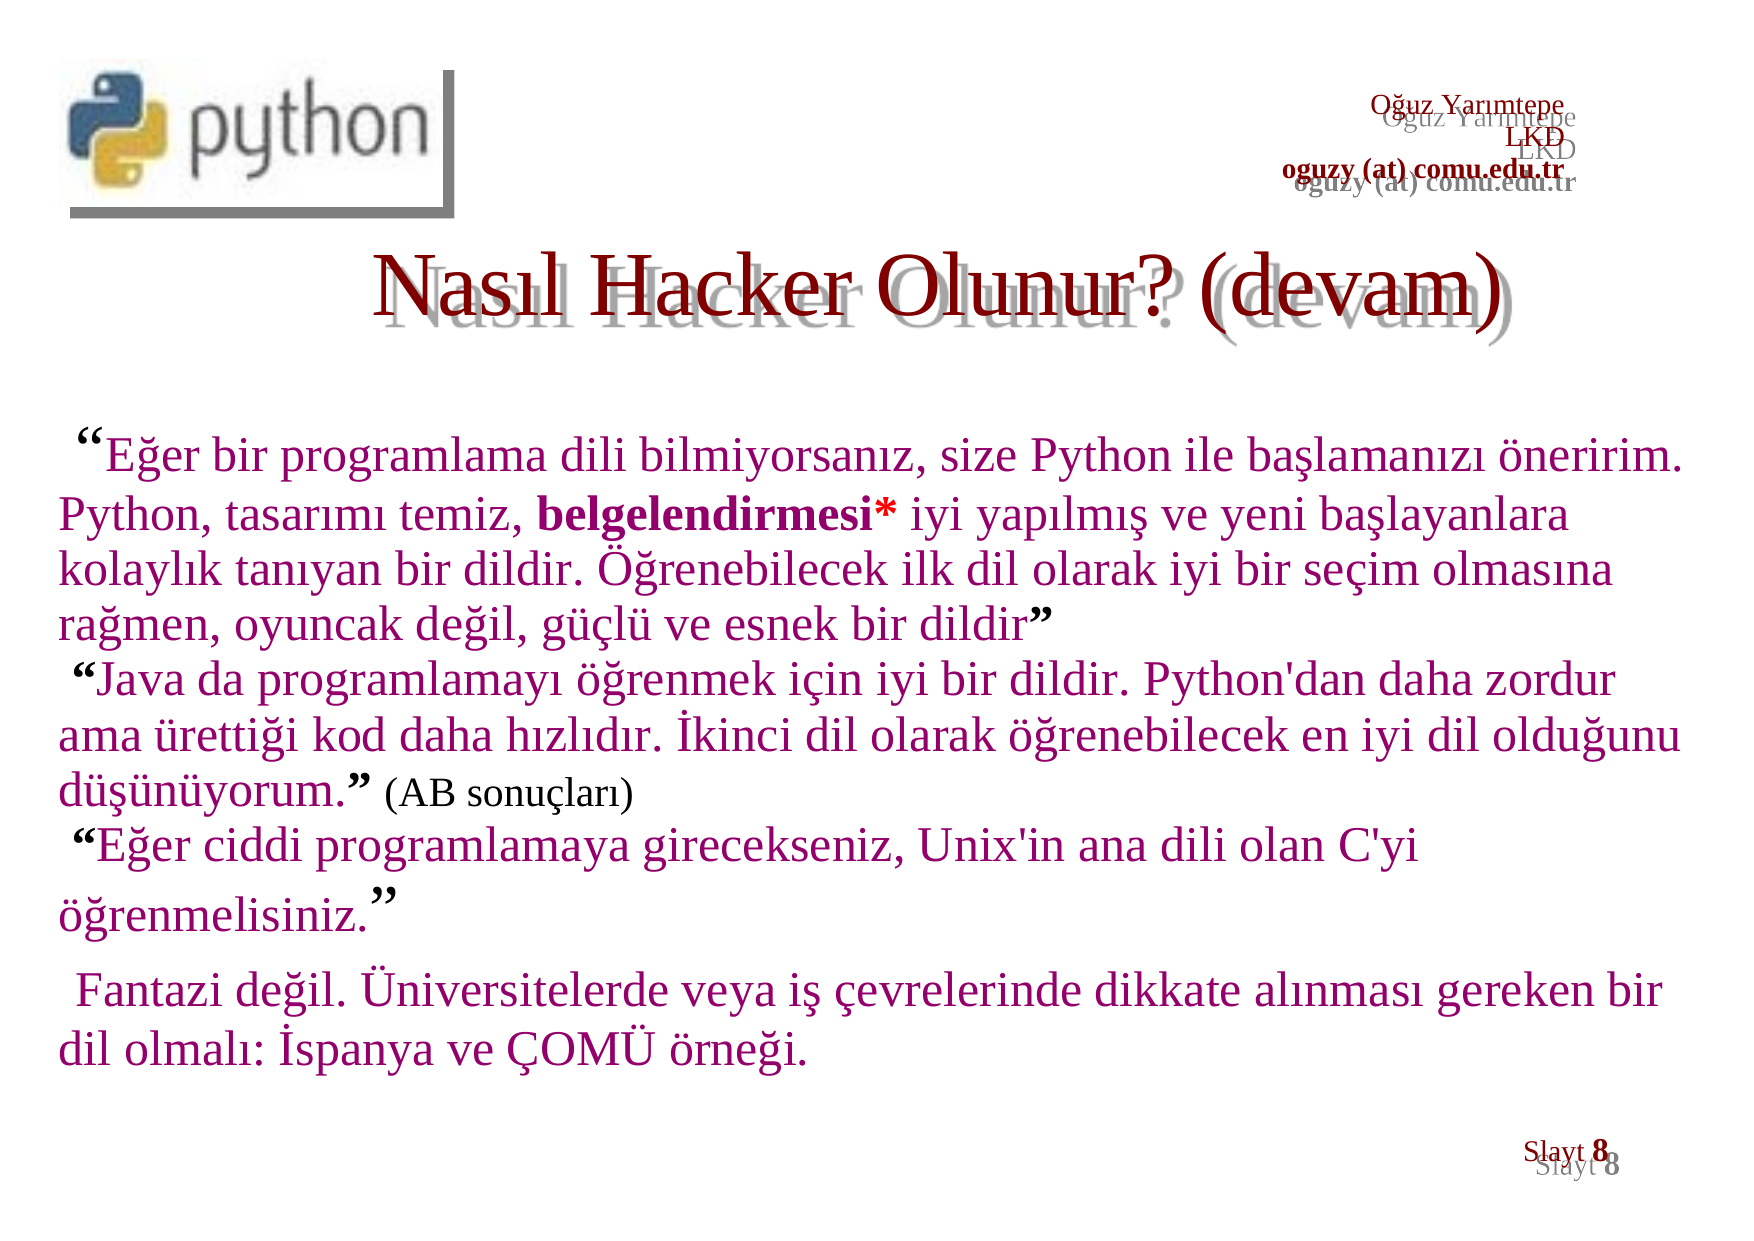

# Nasıl Hacker Olunur? (devam)
 “Eğer bir programlama dili bilmiyorsanız, size Python ile başlamanızı öneririm. Python, tasarımı temiz, belgelendirmesi* iyi yapılmış ve yeni başlayanlara kolaylık tanıyan bir dildir. Öğrenebilecek ilk dil olarak iyi bir seçim olmasına rağmen, oyuncak değil, güçlü ve esnek bir dildir”
 “Java da programlamayı öğrenmek için iyi bir dildir. Python'dan daha zordur ama ürettiği kod daha hızlıdır. İkinci dil olarak öğrenebilecek en iyi dil olduğunu düşünüyorum.” (AB sonuçları)
 “Eğer ciddi programlamaya girecekseniz, Unix'in ana dili olan C'yi öğrenmelisiniz.”
 Fantazi değil. Üniversitelerde veya iş çevrelerinde dikkate alınması gereken bir dil olmalı: İspanya ve ÇOMÜ örneği.